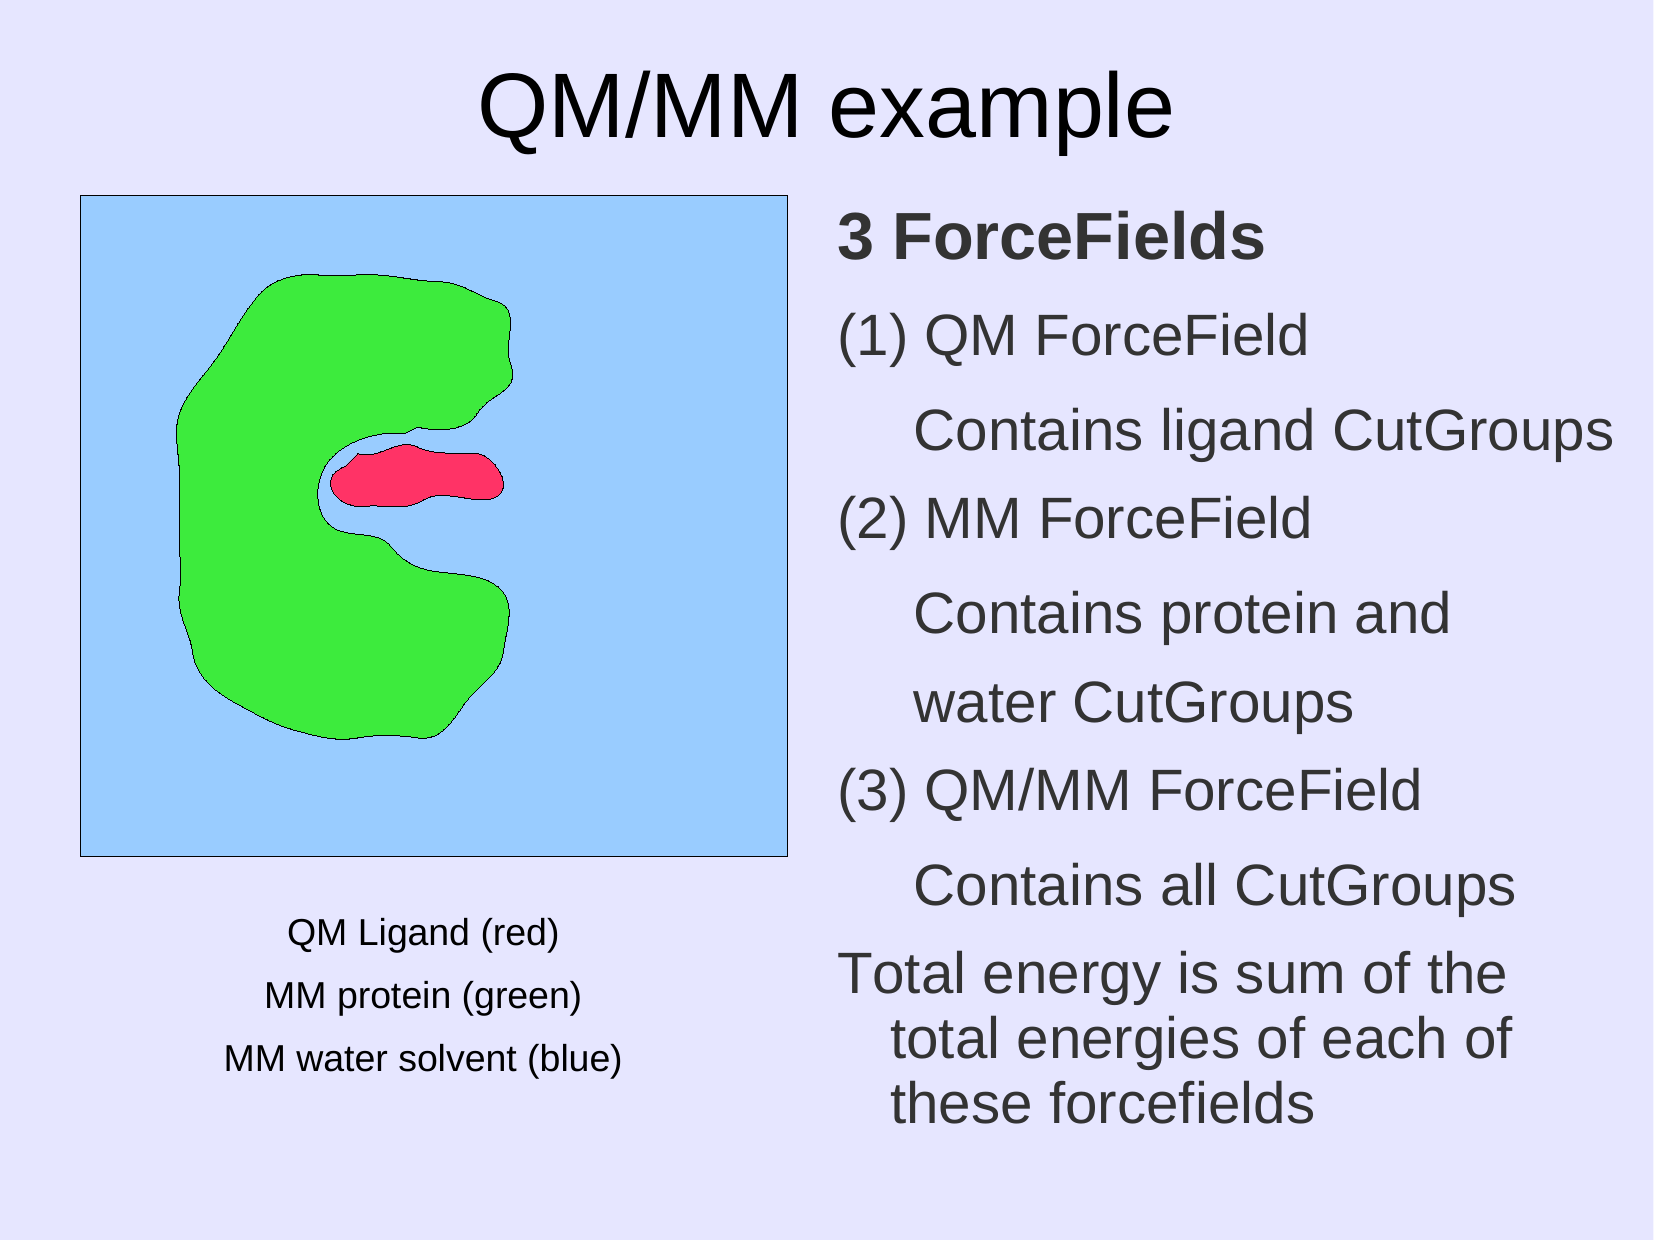

# QM/MM example
3 ForceFields
(1) QM ForceField
Contains ligand CutGroups
(2) MM ForceField
Contains protein and
water CutGroups
(3) QM/MM ForceField
Contains all CutGroups
Total energy is sum of the total energies of each of these forcefields
QM Ligand (red)
MM protein (green)
MM water solvent (blue)